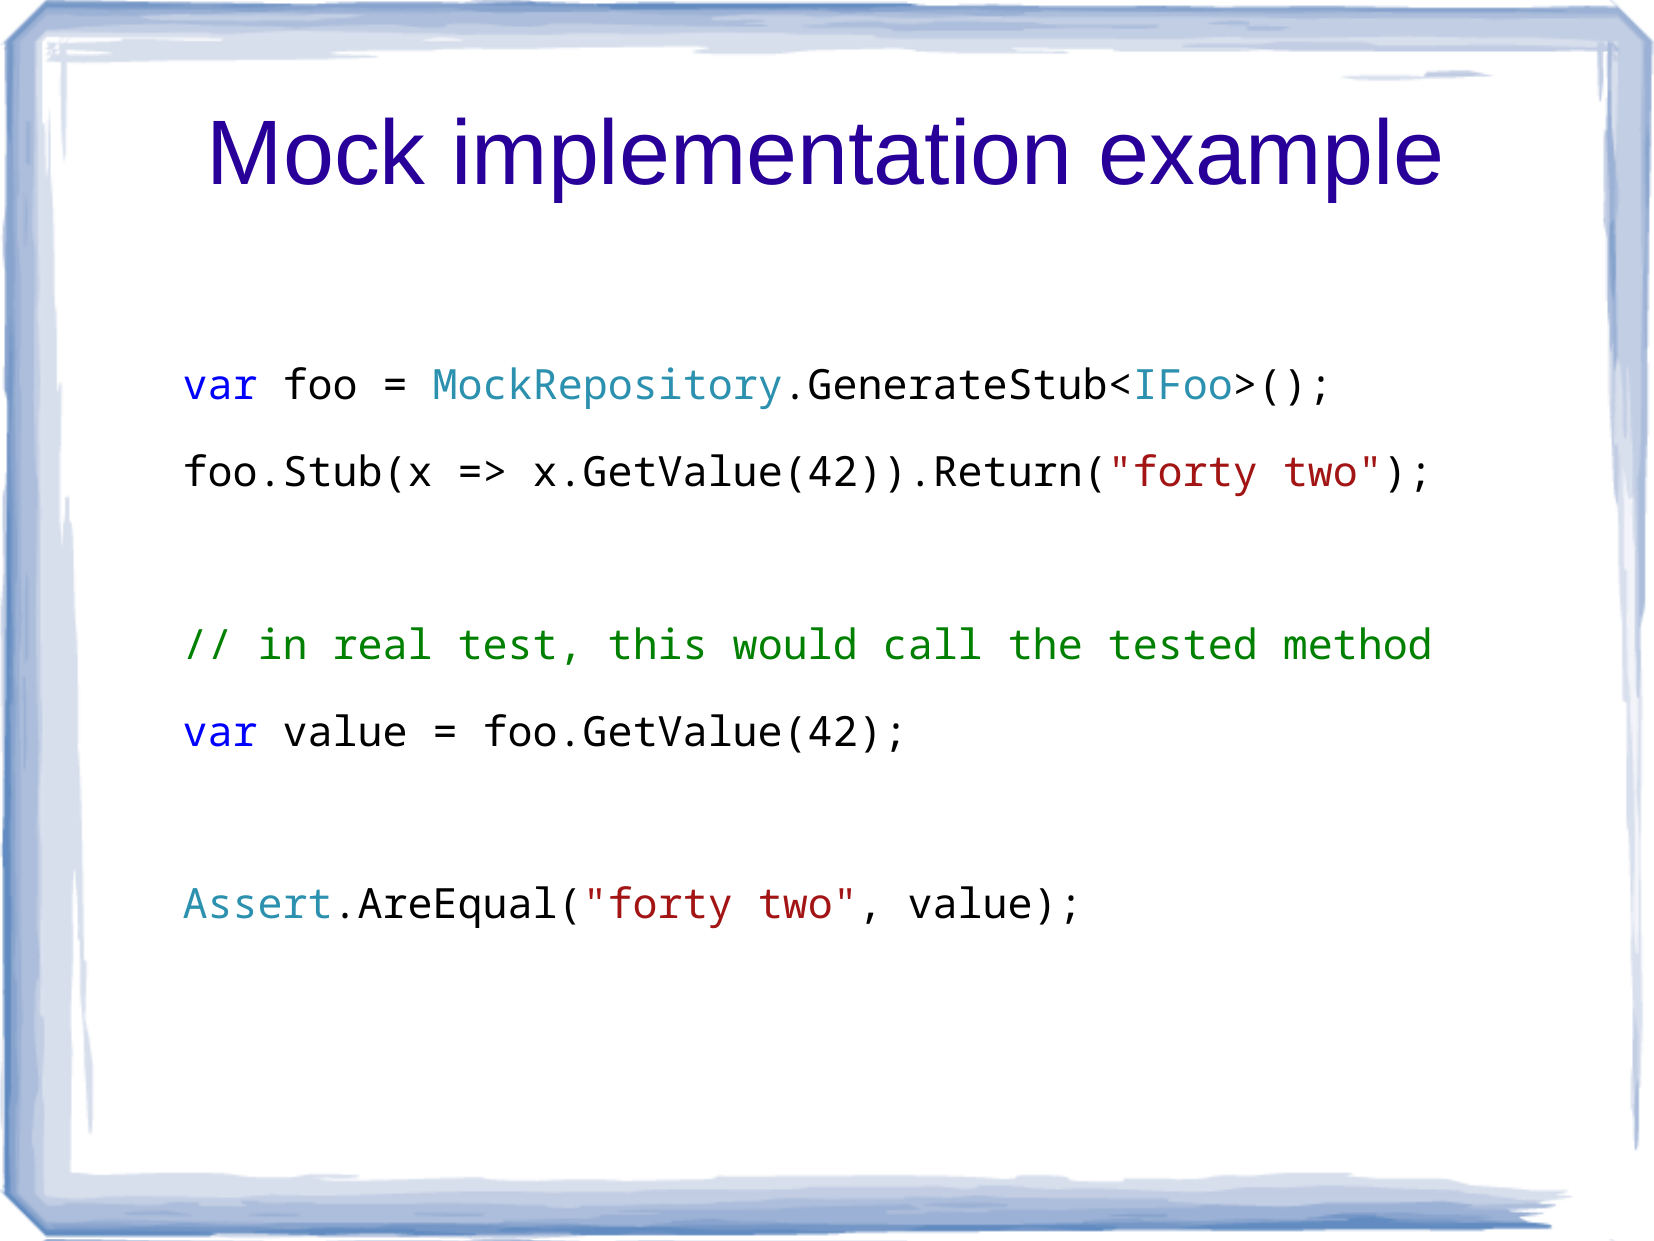

# Mock implementation example
 var foo = MockRepository.GenerateStub<IFoo>();
 foo.Stub(x => x.GetValue(42)).Return("forty two");
 // in real test, this would call the tested method
 var value = foo.GetValue(42);
 Assert.AreEqual("forty two", value);